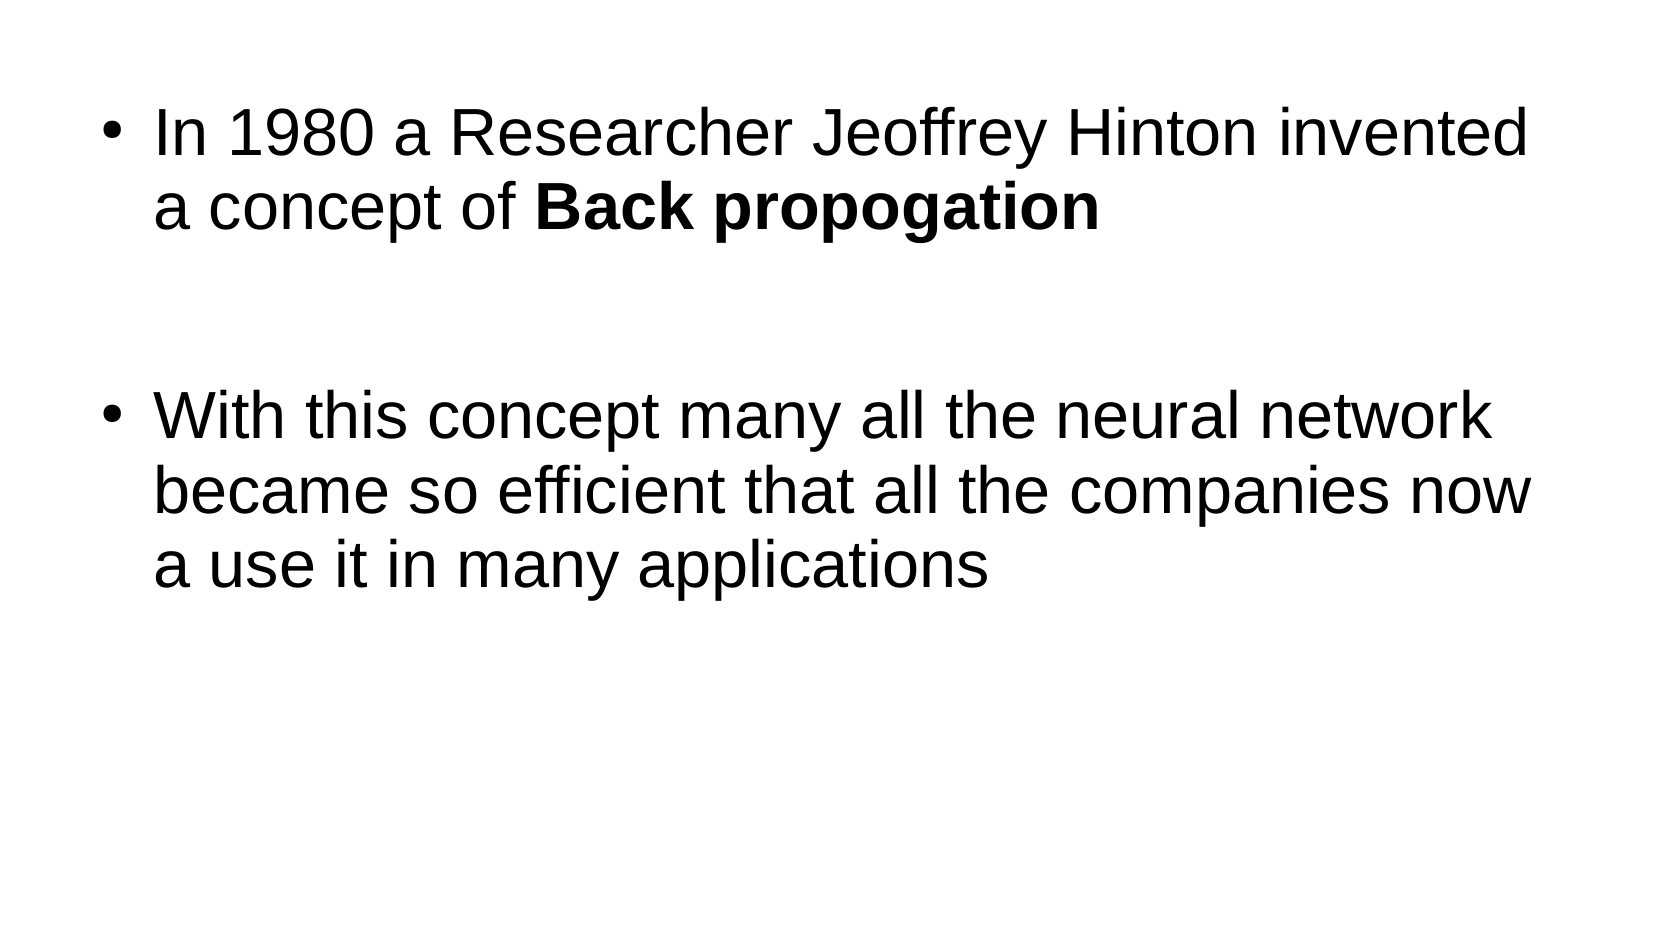

# In 1980 a Researcher Jeoffrey Hinton invented a concept of Back propogation
With this concept many all the neural network became so efficient that all the companies now a use it in many applications